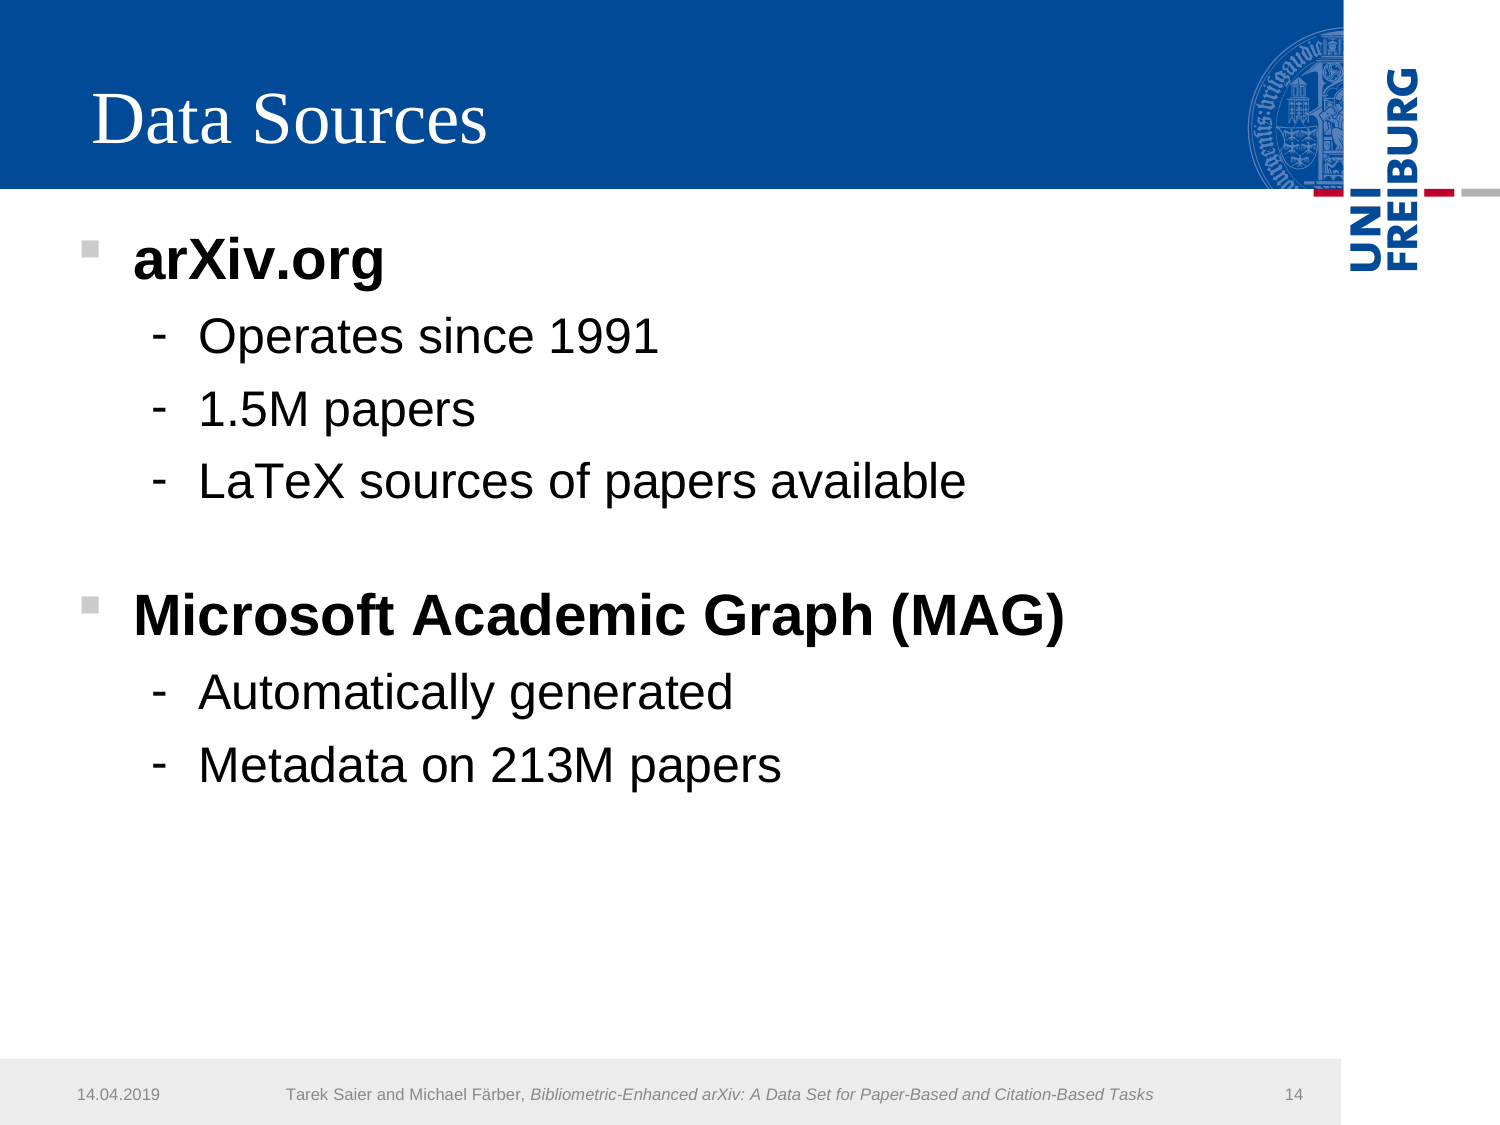

# Data Sources
arXiv.org
Operates since 1991
1.5M papers
LaTeX sources of papers available
Microsoft Academic Graph (MAG)
Automatically generated
Metadata on 213M papers
Präsentationstitel
14